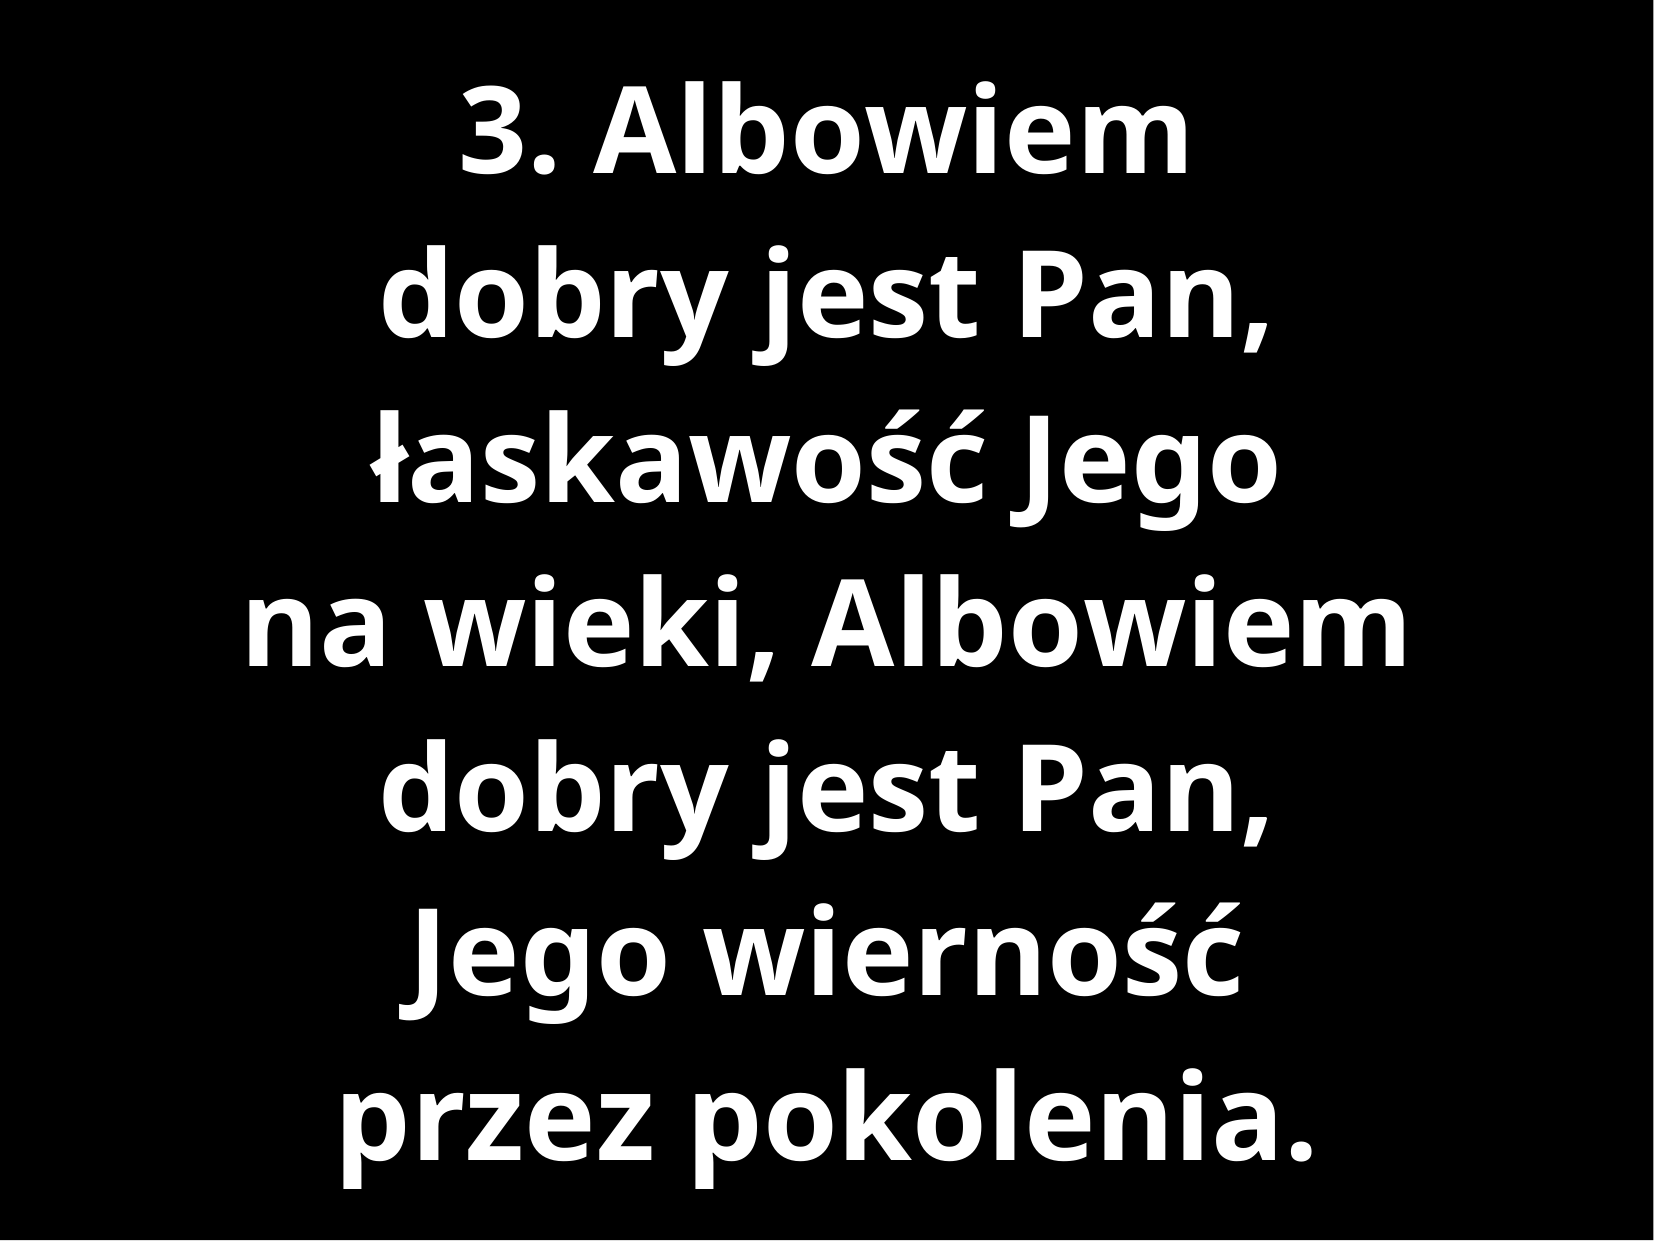

# 3. Albowiem dobry jest Pan, łaskawość Jego na wieki, Albowiem dobry jest Pan, Jego wierność przez pokolenia.